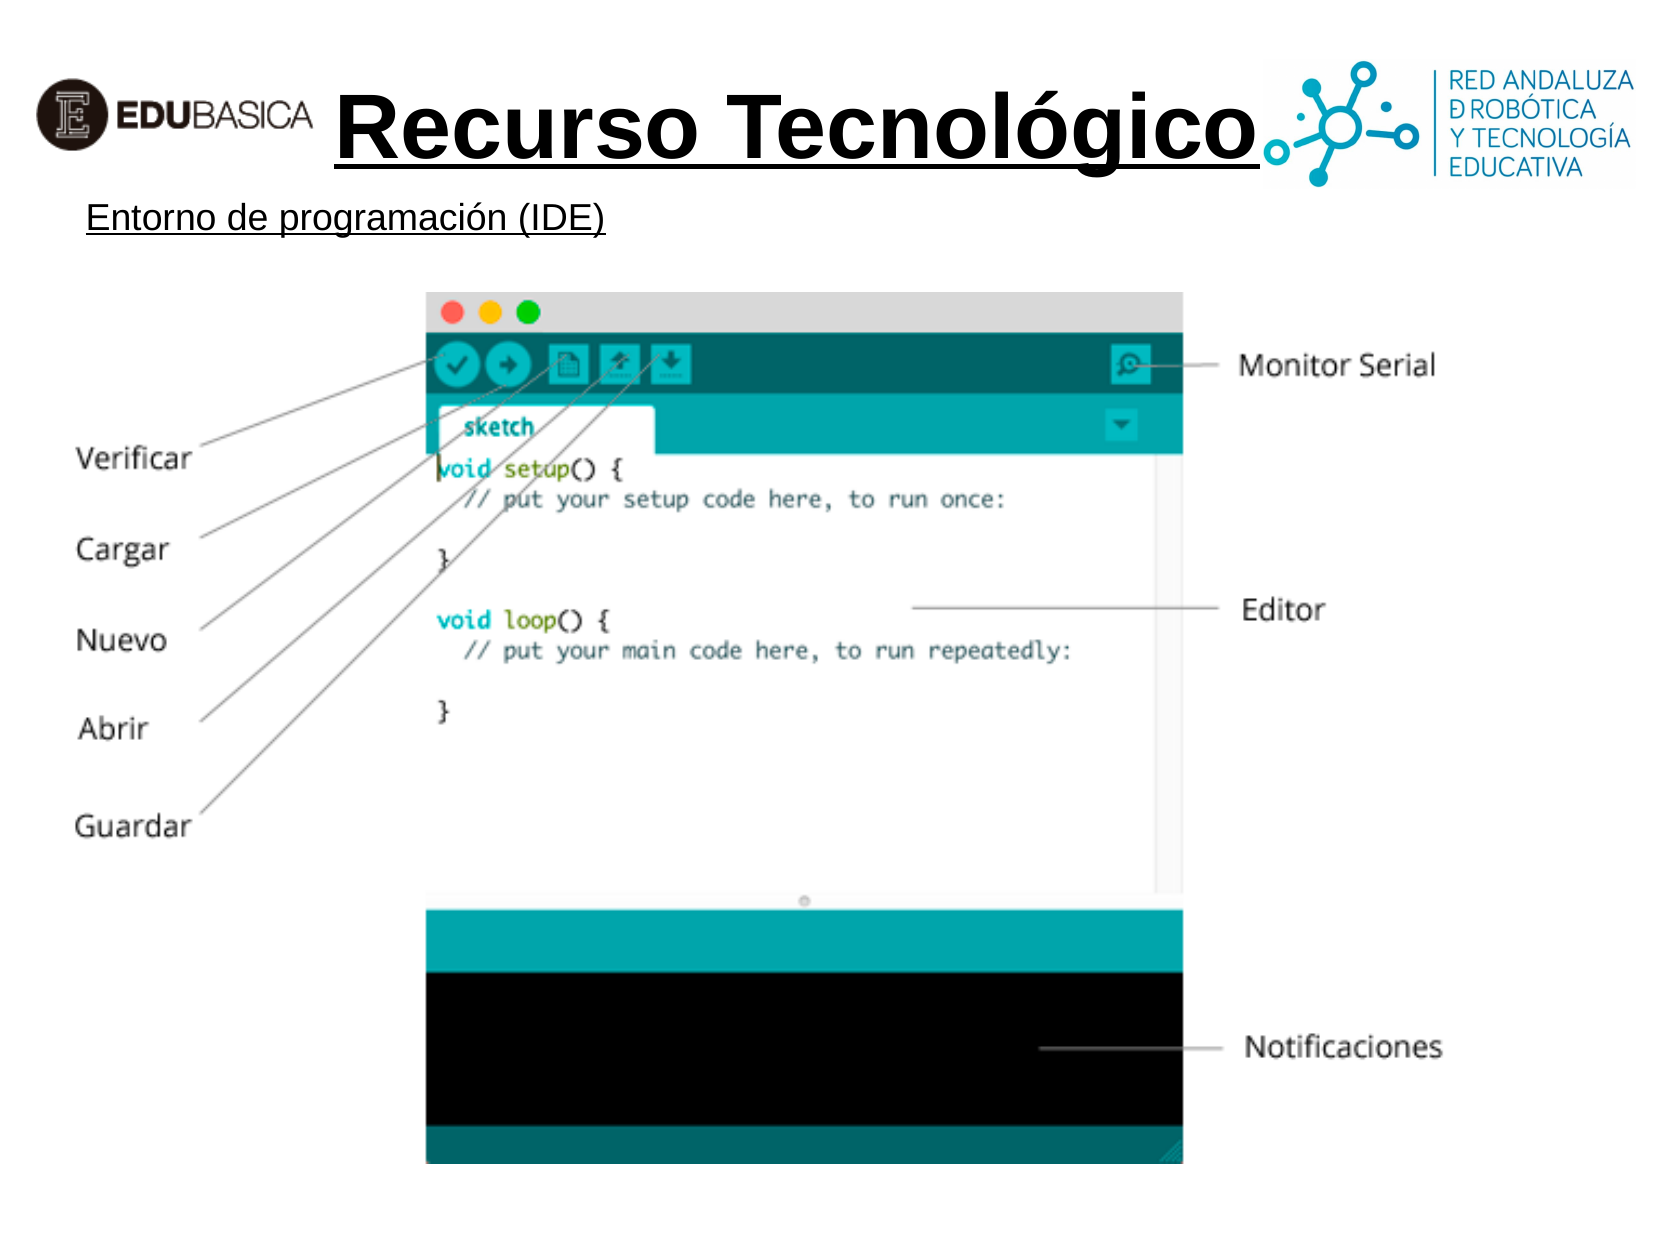

# Recurso Tecnológico
Entorno de programación (IDE)